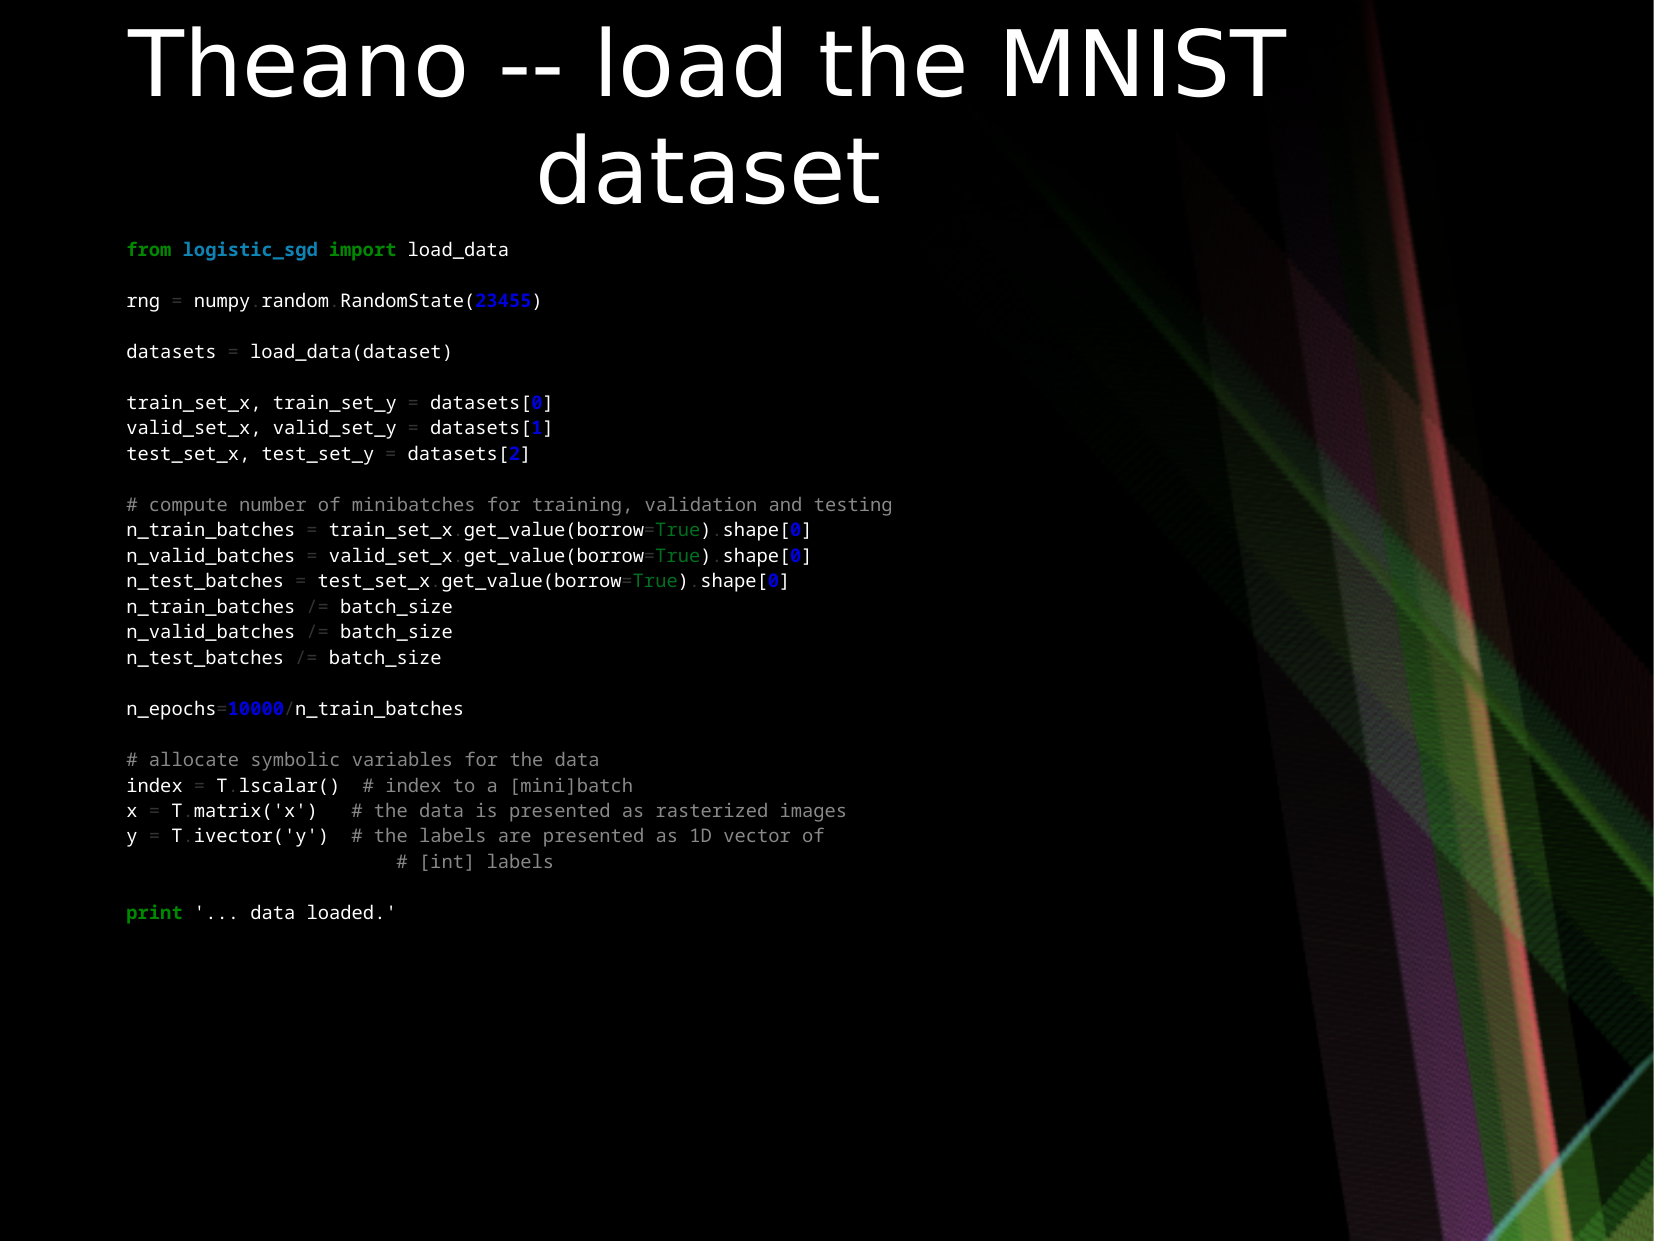

# Theano -- load the MNIST dataset
from logistic_sgd import load_data
rng = numpy.random.RandomState(23455)
datasets = load_data(dataset)
train_set_x, train_set_y = datasets[0]
valid_set_x, valid_set_y = datasets[1]
test_set_x, test_set_y = datasets[2]
# compute number of minibatches for training, validation and testing
n_train_batches = train_set_x.get_value(borrow=True).shape[0]
n_valid_batches = valid_set_x.get_value(borrow=True).shape[0]
n_test_batches = test_set_x.get_value(borrow=True).shape[0]
n_train_batches /= batch_size
n_valid_batches /= batch_size
n_test_batches /= batch_size
n_epochs=10000/n_train_batches
# allocate symbolic variables for the data
index = T.lscalar() # index to a [mini]batch
x = T.matrix('x') # the data is presented as rasterized images
y = T.ivector('y') # the labels are presented as 1D vector of
 # [int] labels
print '... data loaded.'